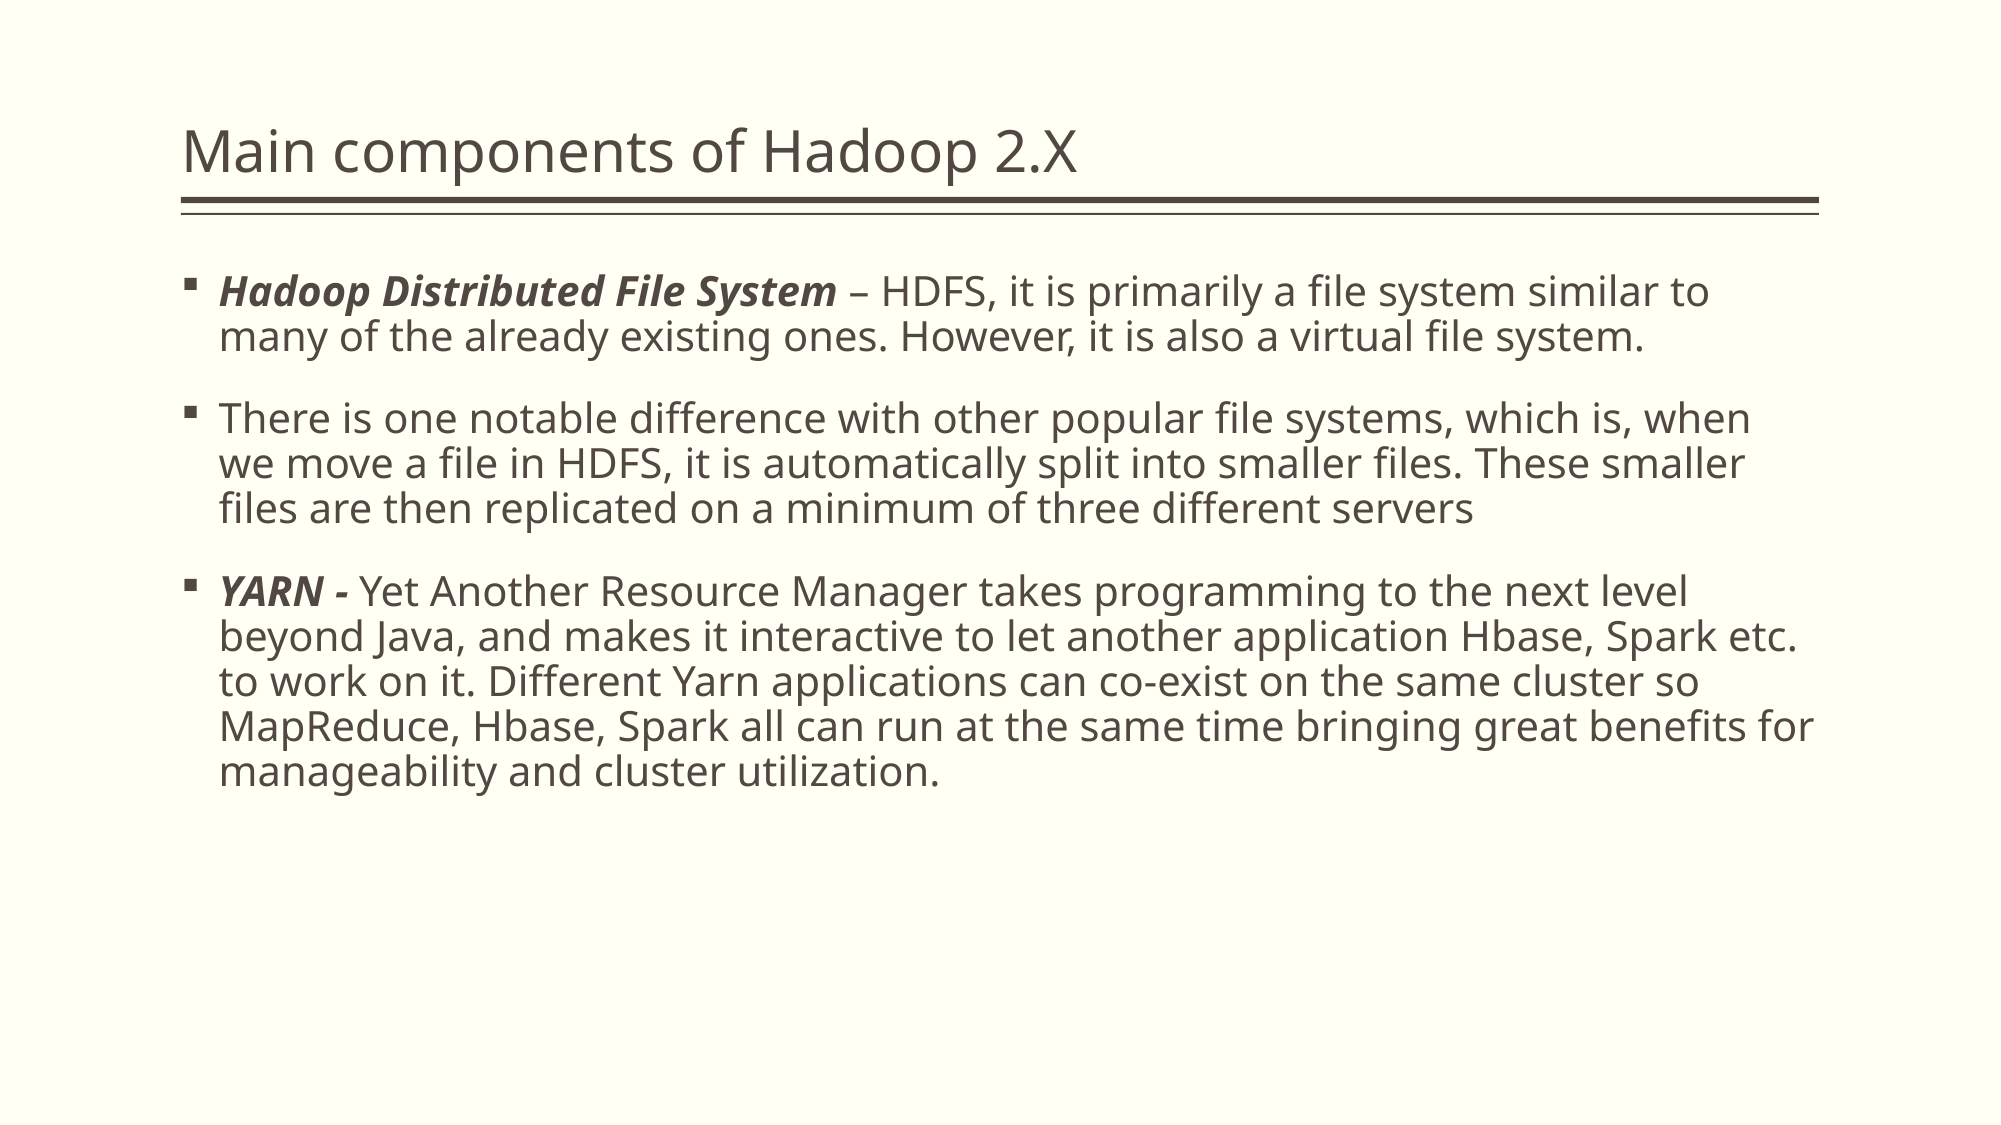

# Main components of Hadoop 2.X
Hadoop Distributed File System – HDFS, it is primarily a file system similar to many of the already existing ones. However, it is also a virtual file system.
There is one notable difference with other popular file systems, which is, when we move a file in HDFS, it is automatically split into smaller files. These smaller files are then replicated on a minimum of three different servers
YARN - Yet Another Resource Manager takes programming to the next level beyond Java, and makes it interactive to let another application Hbase, Spark etc. to work on it. Different Yarn applications can co-exist on the same cluster so MapReduce, Hbase, Spark all can run at the same time bringing great benefits for manageability and cluster utilization.